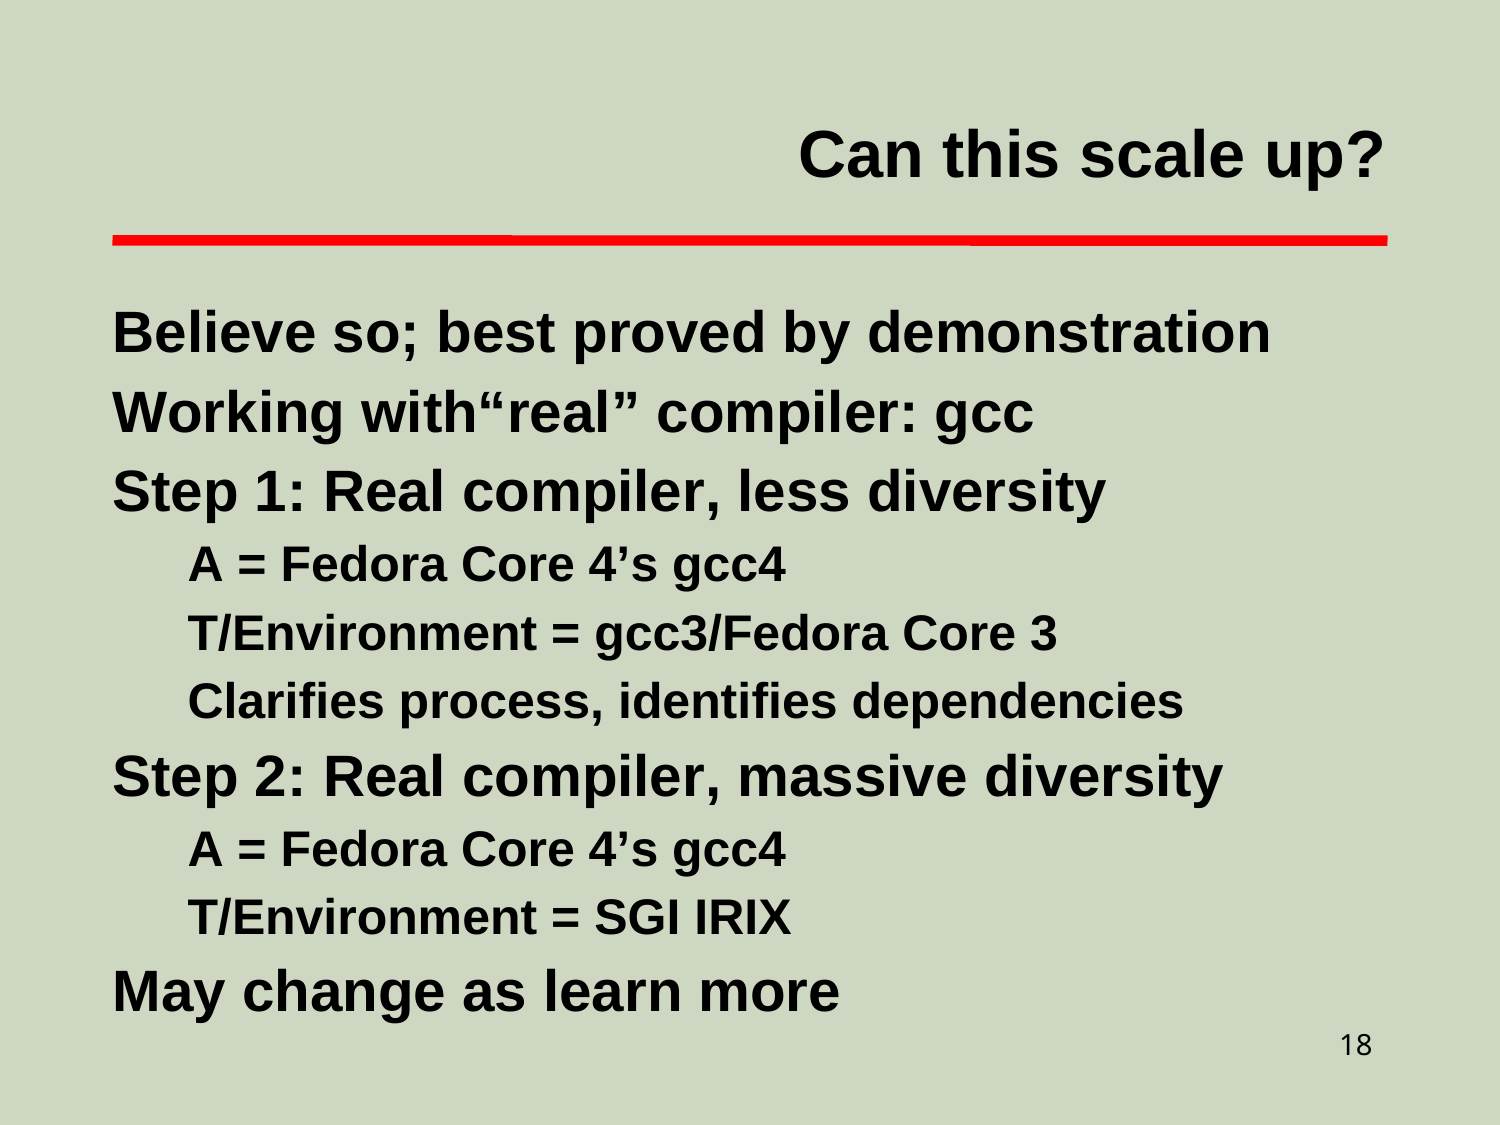

# Can this scale up?
Believe so; best proved by demonstration
Working with“real” compiler: gcc
Step 1: Real compiler, less diversity
A = Fedora Core 4’s gcc4
T/Environment = gcc3/Fedora Core 3
Clarifies process, identifies dependencies
Step 2: Real compiler, massive diversity
A = Fedora Core 4’s gcc4
T/Environment = SGI IRIX
May change as learn more